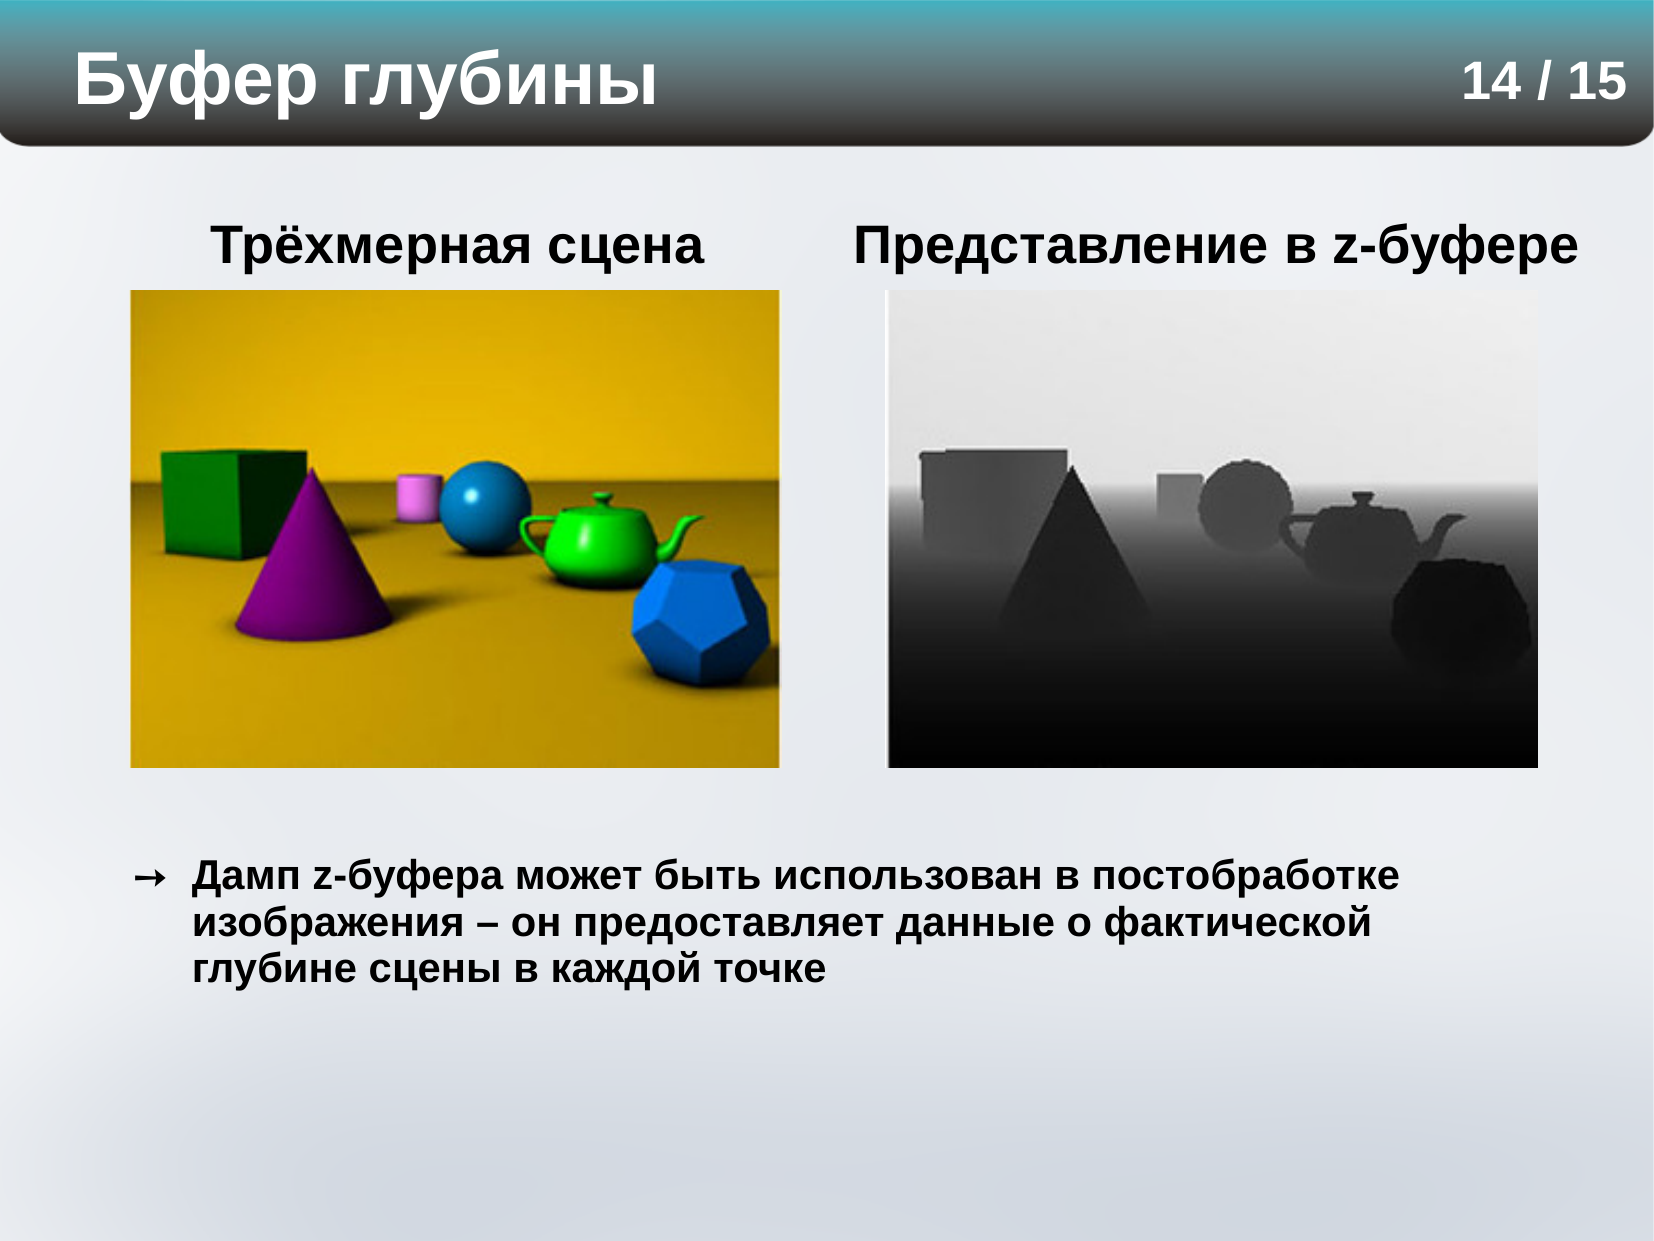

Буфер глубины
Трёхмерная сцена
Представление в z-буфере
Дамп z-буфера может быть использован в постобработке изображения – он предоставляет данные о фактической глубине сцены в каждой точке